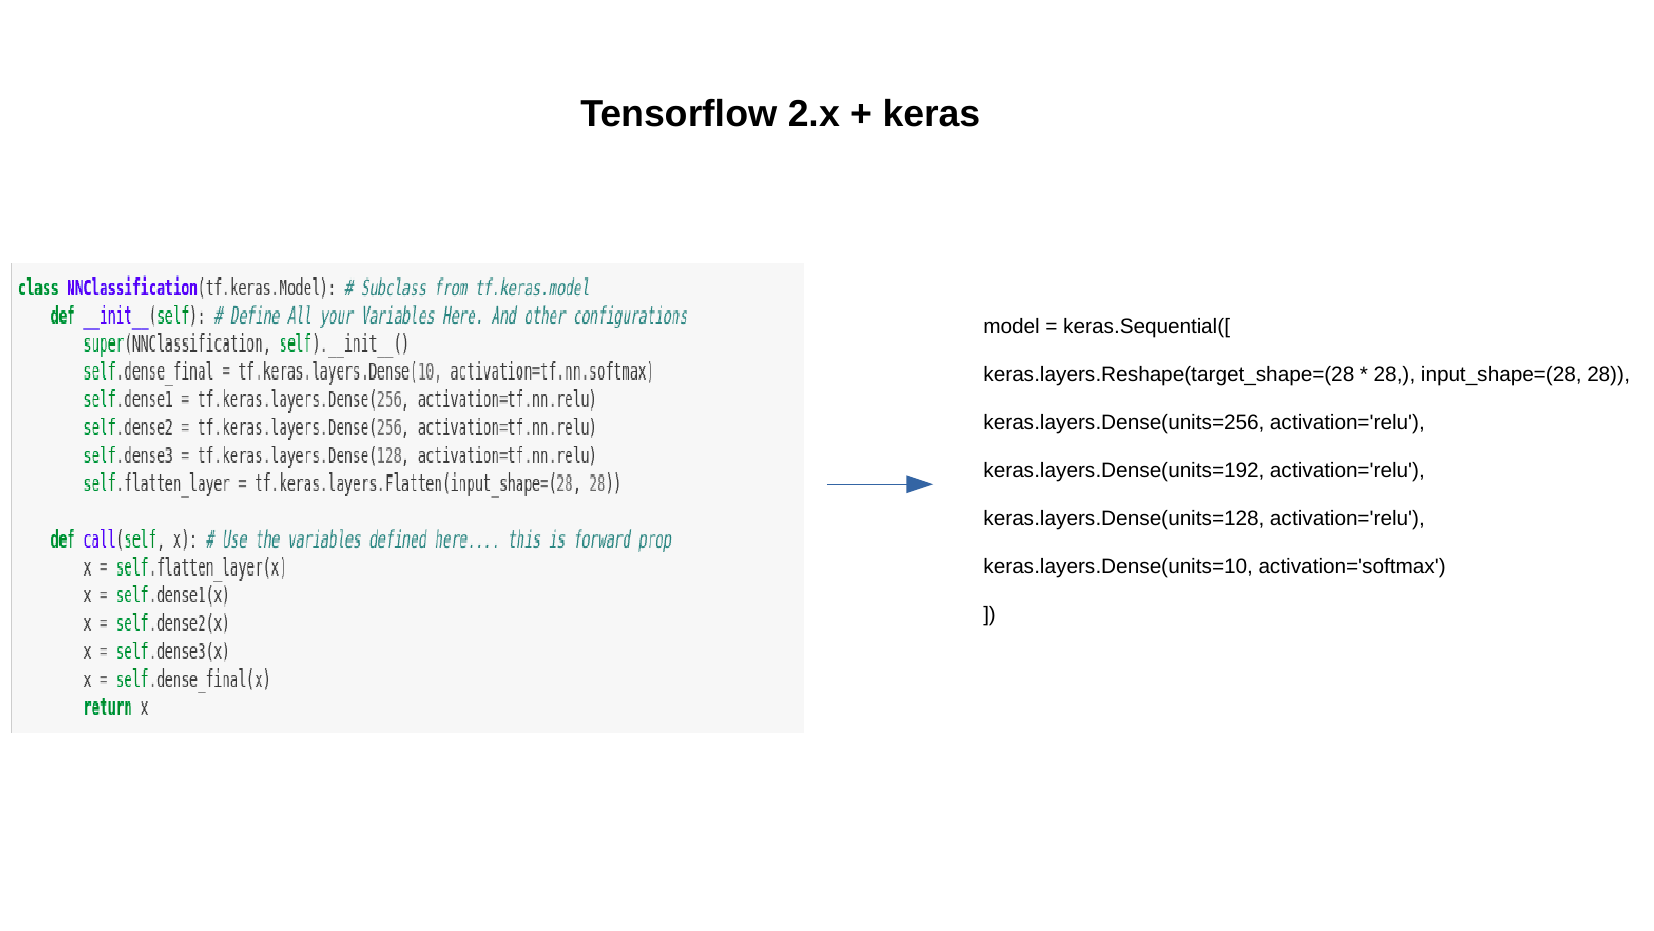

Tensorflow 2.x + keras
model = keras.Sequential([
keras.layers.Reshape(target_shape=(28 * 28,), input_shape=(28, 28)),
keras.layers.Dense(units=256, activation='relu'),
keras.layers.Dense(units=192, activation='relu'),
keras.layers.Dense(units=128, activation='relu'),
keras.layers.Dense(units=10, activation='softmax')
])